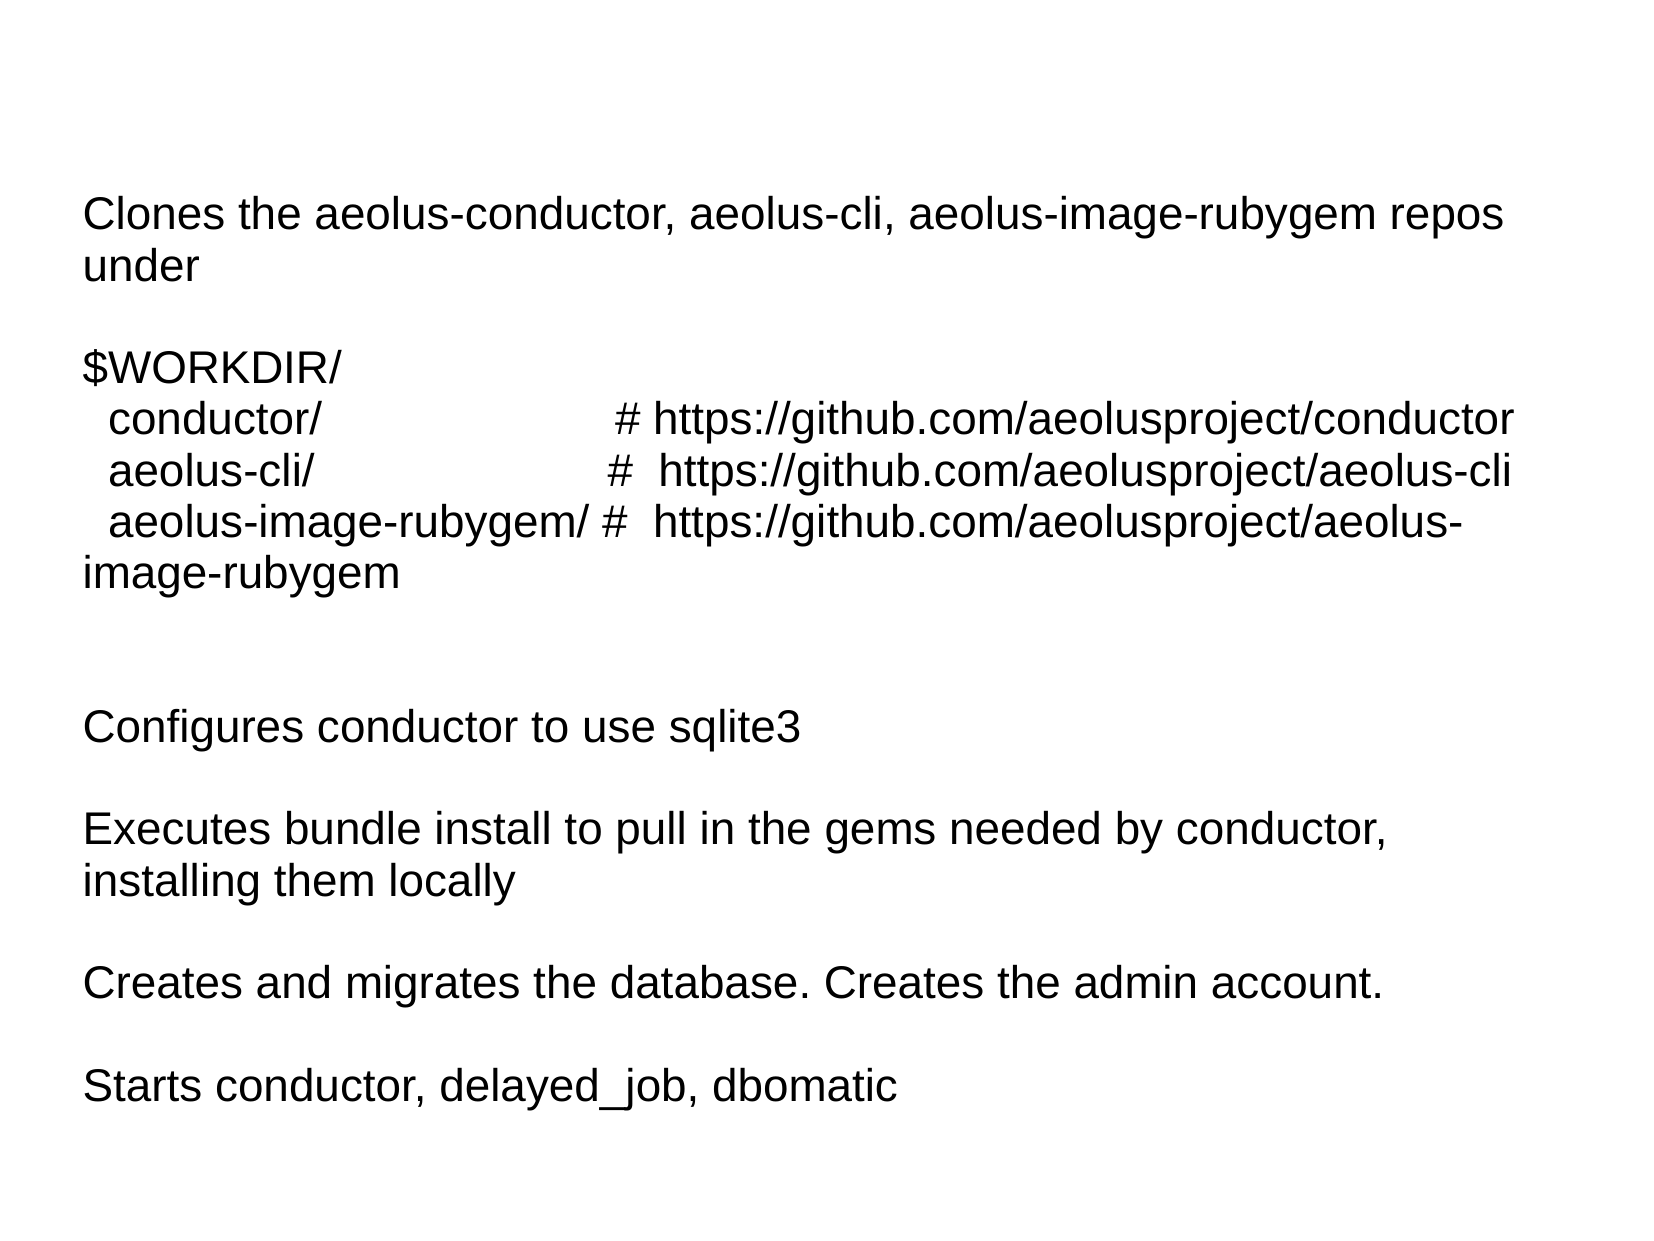

# Clones the aeolus-conductor, aeolus-cli, aeolus-image-rubygem repos under
$WORKDIR/
 conductor/ # https://github.com/aeolusproject/conductor
 aeolus-cli/ # https://github.com/aeolusproject/aeolus-cli
 aeolus-image-rubygem/ # https://github.com/aeolusproject/aeolus-image-rubygem
Configures conductor to use sqlite3
Executes bundle install to pull in the gems needed by conductor, installing them locally
Creates and migrates the database. Creates the admin account.
Starts conductor, delayed_job, dbomatic